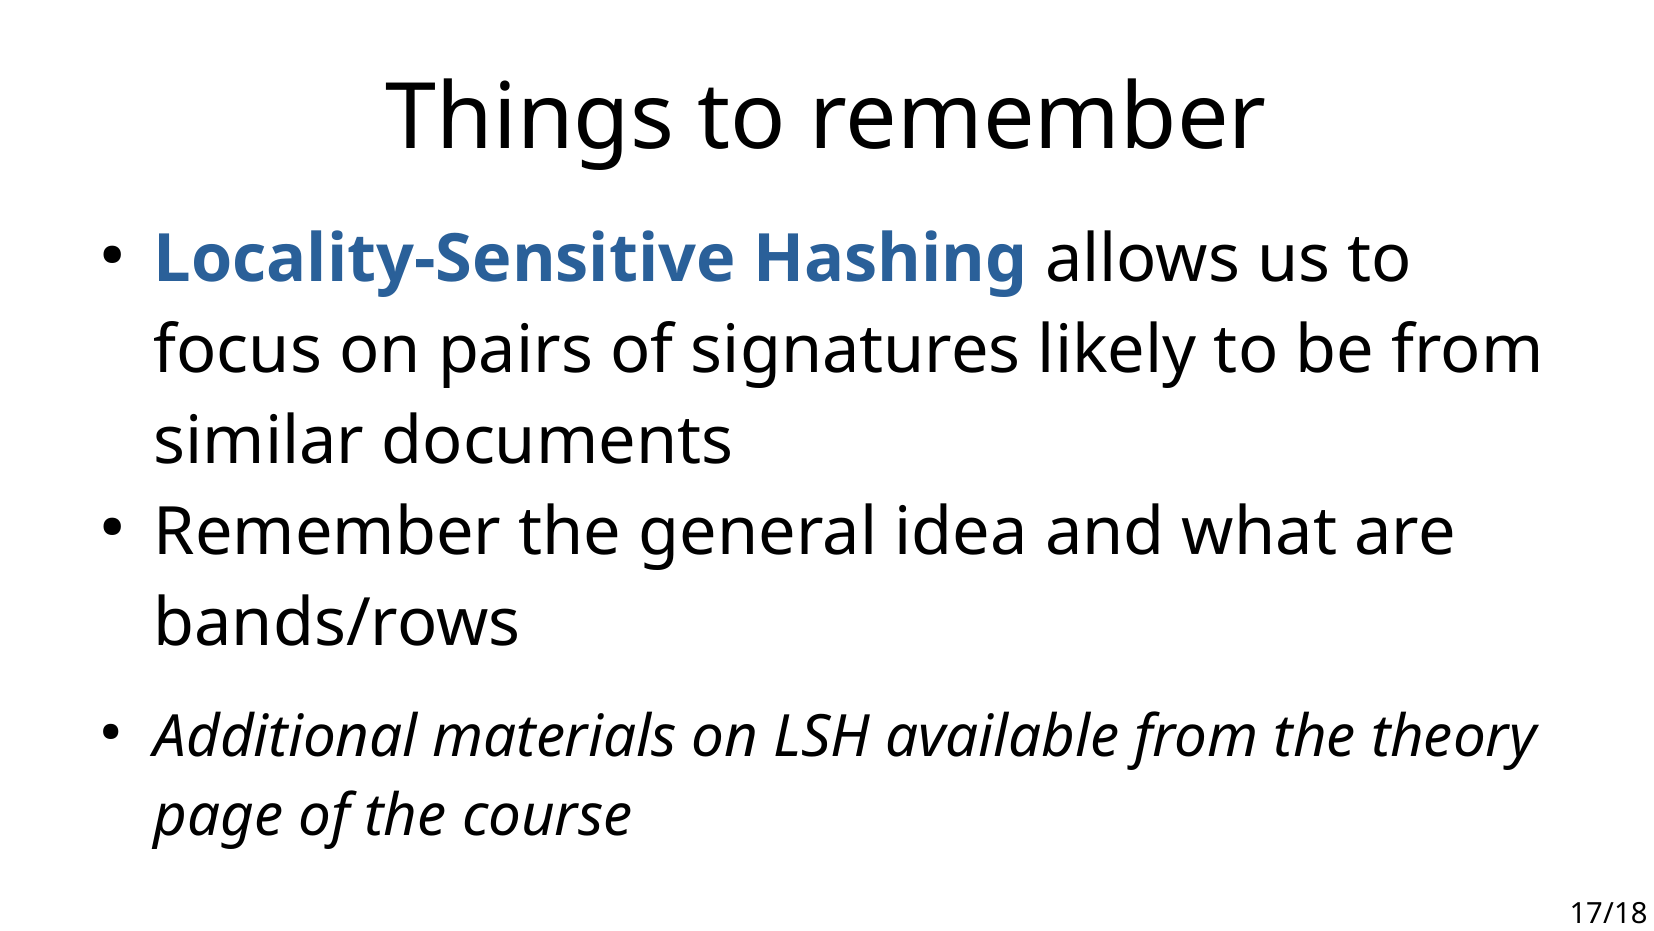

# Things to remember
Locality-Sensitive Hashing allows us to focus on pairs of signatures likely to be from similar documents
Remember the general idea and what are bands/rows
Additional materials on LSH available from the theory page of the course
17